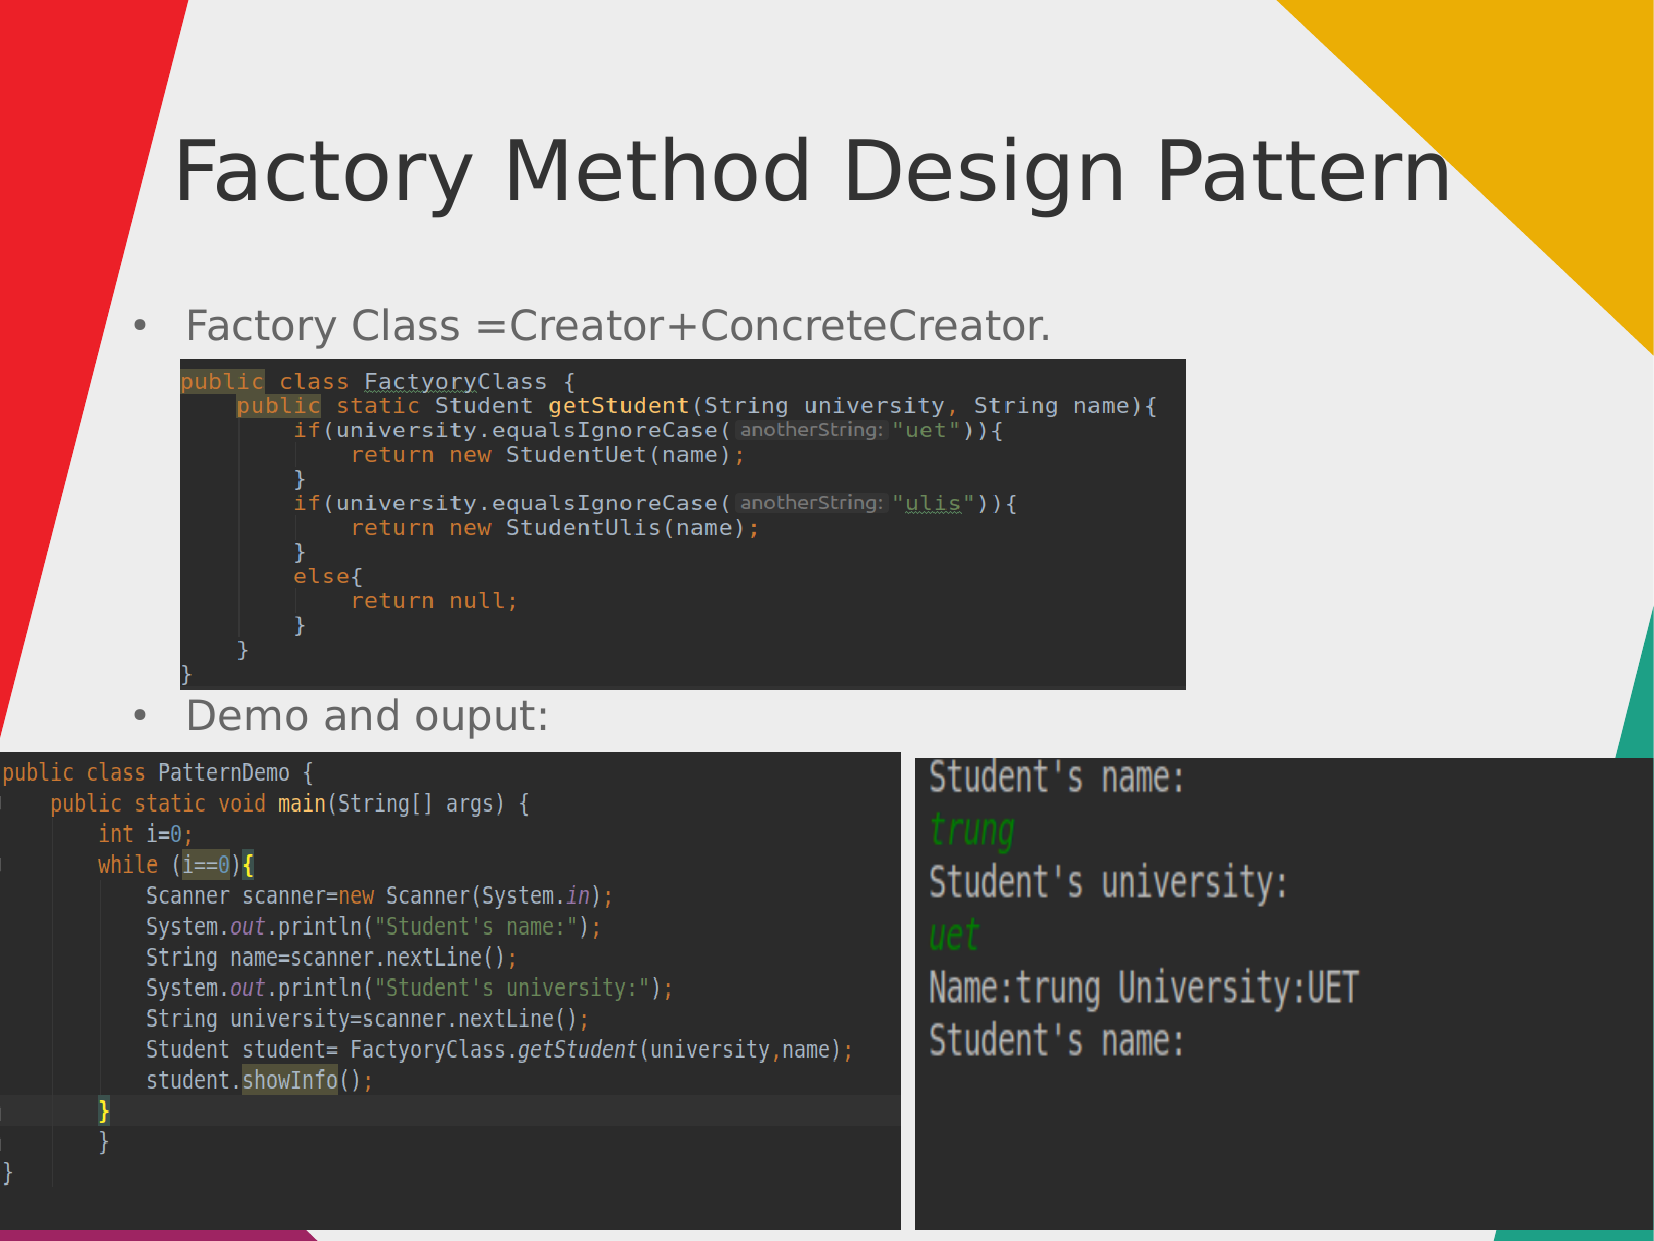

# Factory Method Design Pattern
Factory Class =Creator+ConcreteCreator.
Demo and ouput:
11